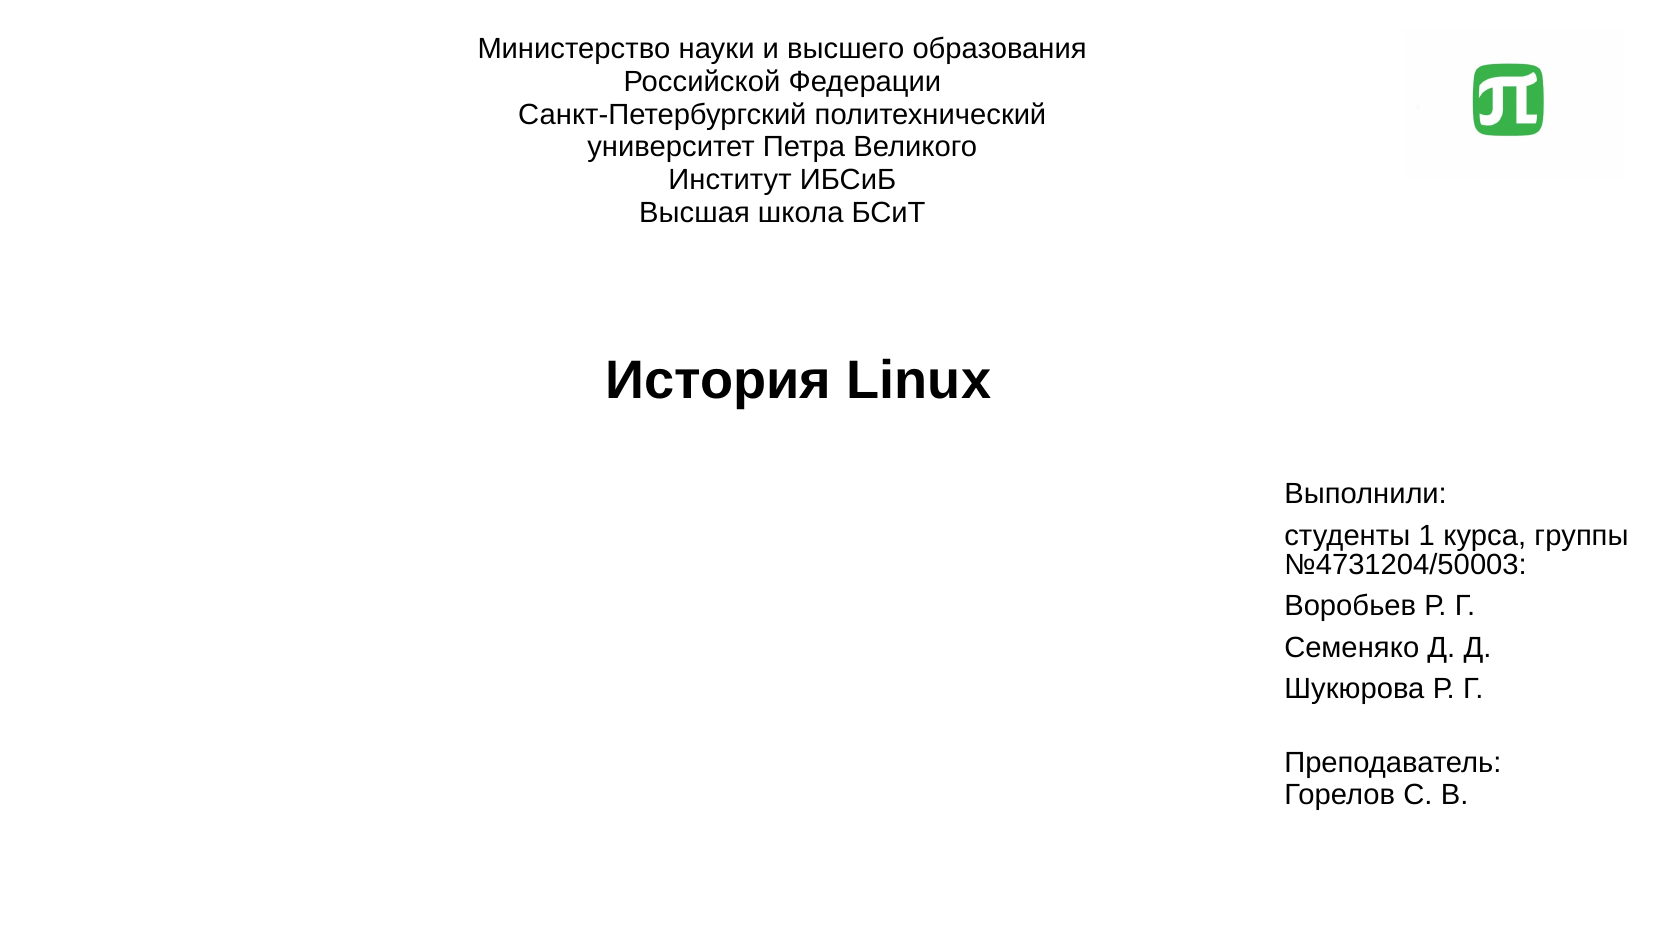

Министерство науки и высшего образования
Российской Федерации
Санкт-Петербургский политехнический
университет Петра Великого
Институт ИБСиБ
Высшая школа БСиТ
История Linux
Выполнили:
студенты 1 курса, группы №4731204/50003:
Воробьев Р. Г.
Семеняко Д. Д.
Шукюрова Р. Г.
Преподаватель: Горелов С. В.